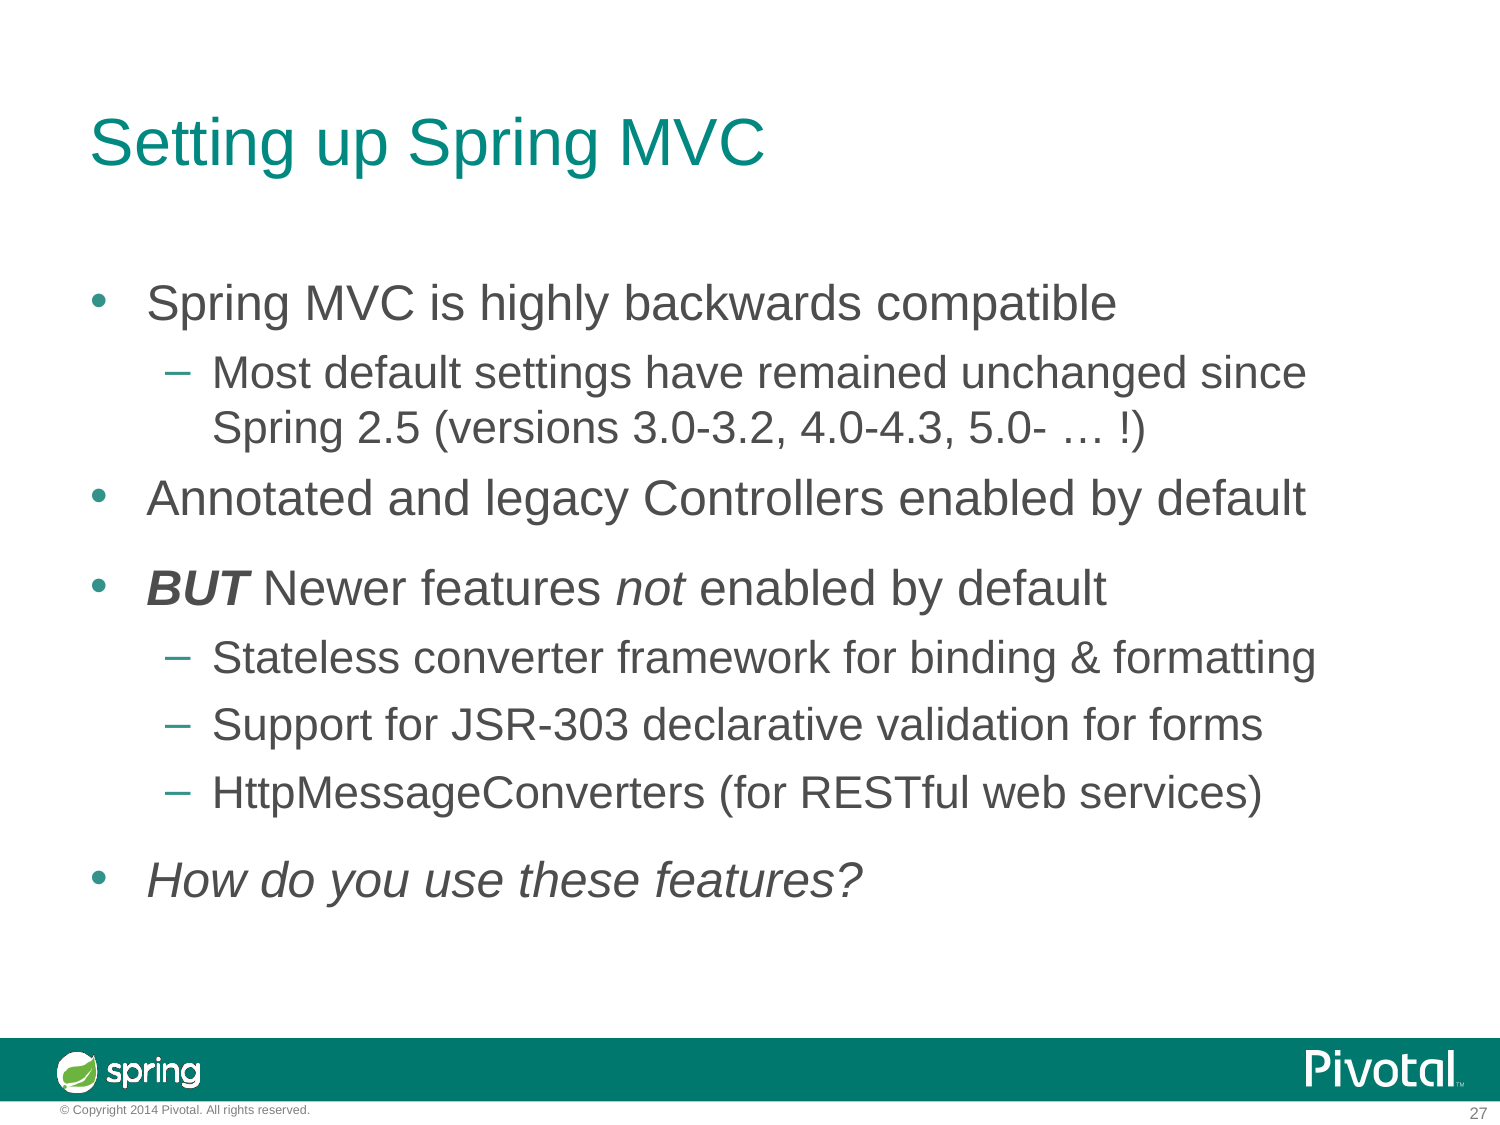

# Setting up Spring MVC
Spring MVC is highly backwards compatible
Most default settings have remained unchanged since Spring 2.5 (versions 3.0-3.2, 4.0-4.3, 5.0- … !)
Annotated and legacy Controllers enabled by default
BUT Newer features not enabled by default
Stateless converter framework for binding & formatting
Support for JSR-303 declarative validation for forms
HttpMessageConverters (for RESTful web services)
How do you use these features?